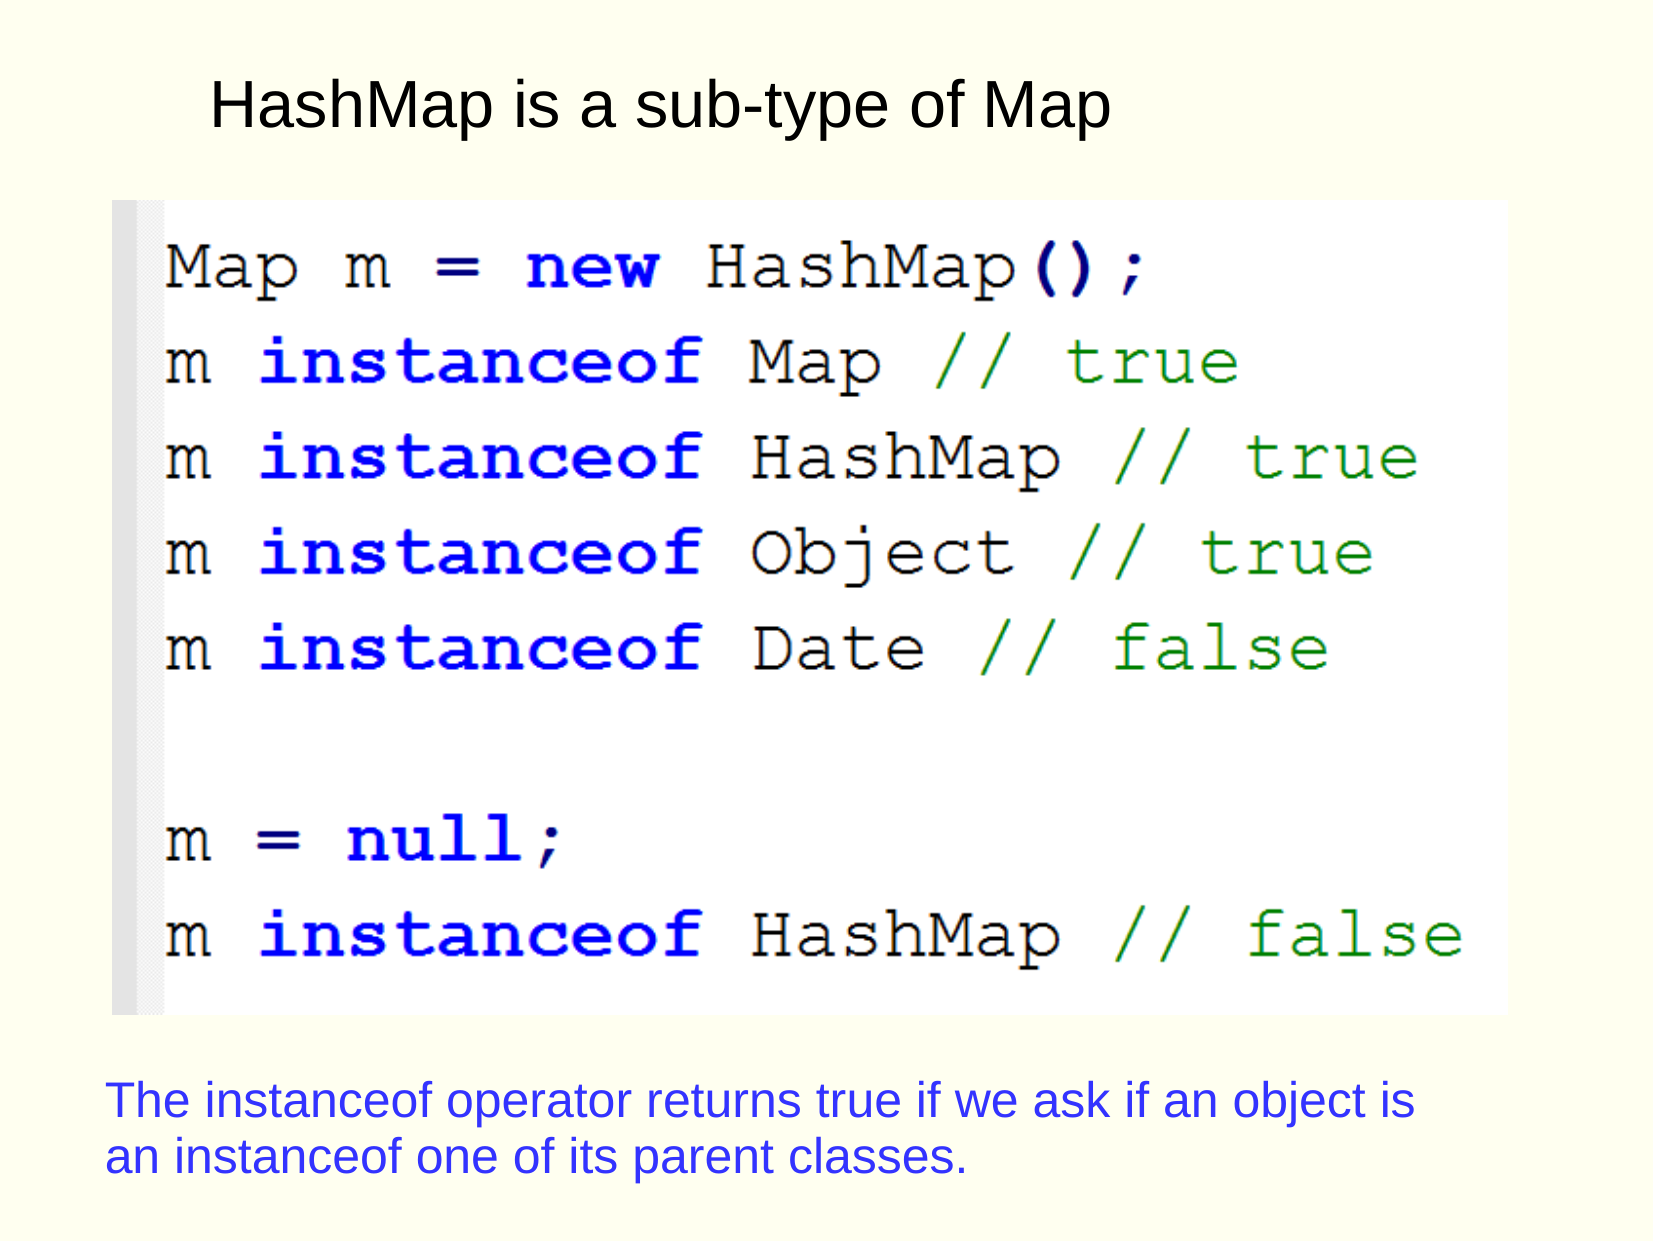

HashMap is a sub-type of Map
The instanceof operator returns true if we ask if an object is an instanceof one of its parent classes.